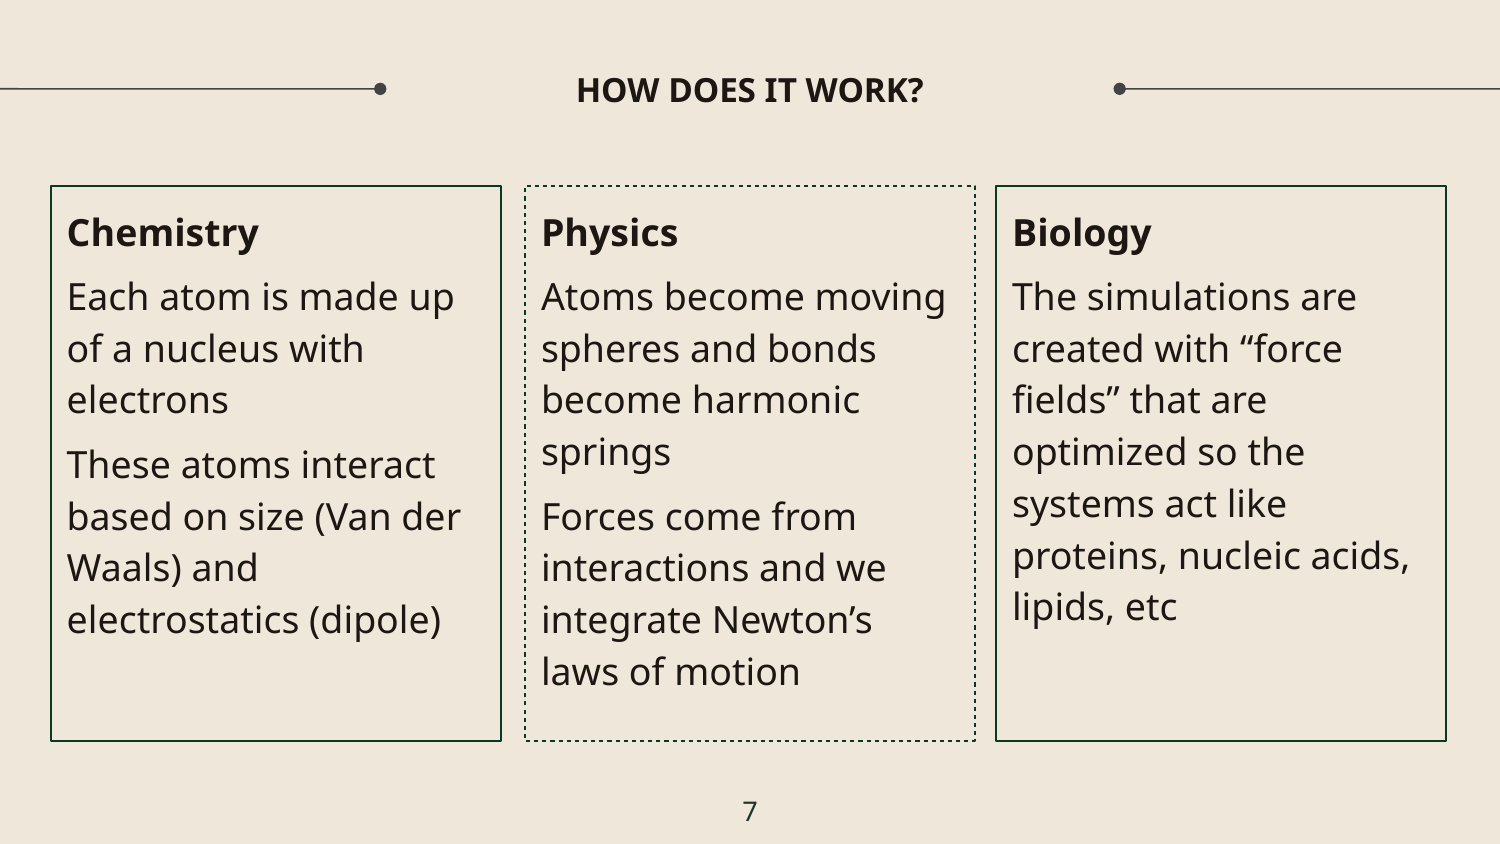

# HOW DOES IT WORK?
Chemistry
Each atom is made up of a nucleus with electrons
These atoms interact based on size (Van der Waals) and electrostatics (dipole)
Physics
Atoms become moving spheres and bonds become harmonic springs
Forces come from interactions and we integrate Newton’s laws of motion
Biology
The simulations are created with “force fields” that are optimized so the systems act like proteins, nucleic acids, lipids, etc